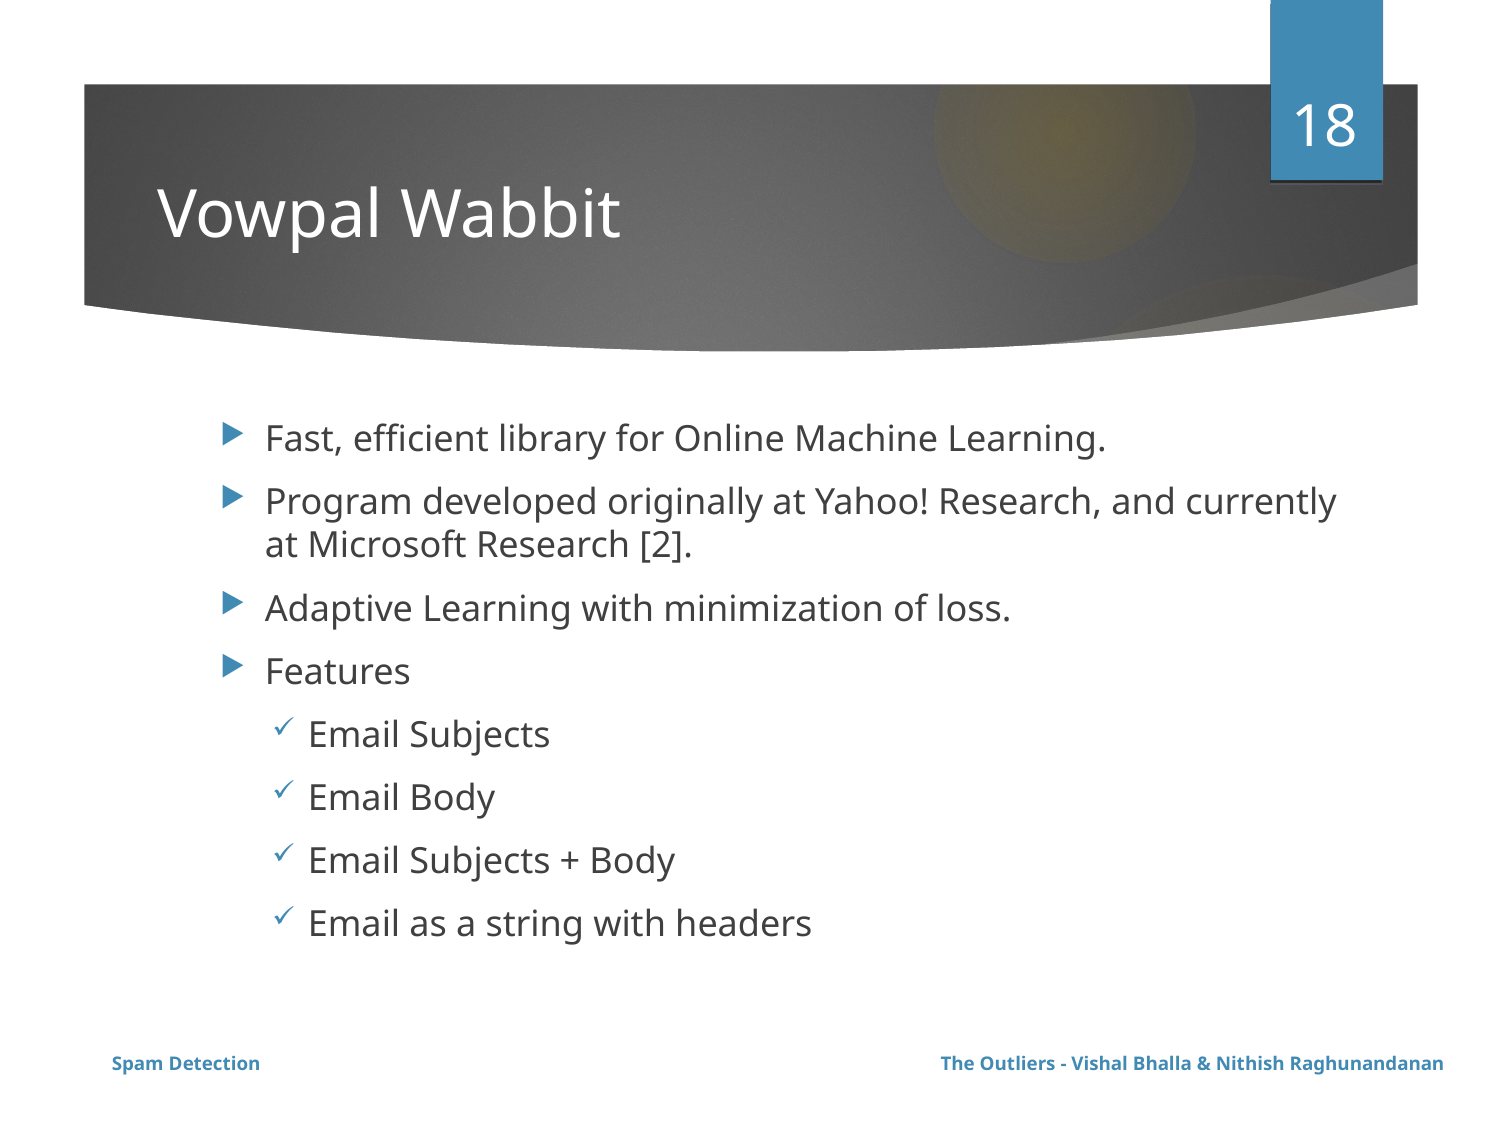

# Vowpal Wabbit
Fast, efficient library for Online Machine Learning.
Program developed originally at Yahoo! Research, and currently at Microsoft Research [2].
Adaptive Learning with minimization of loss.
Features
Email Subjects
Email Body
Email Subjects + Body
Email as a string with headers
The Outliers - Vishal Bhalla & Nithish Raghunandanan
Spam Detection